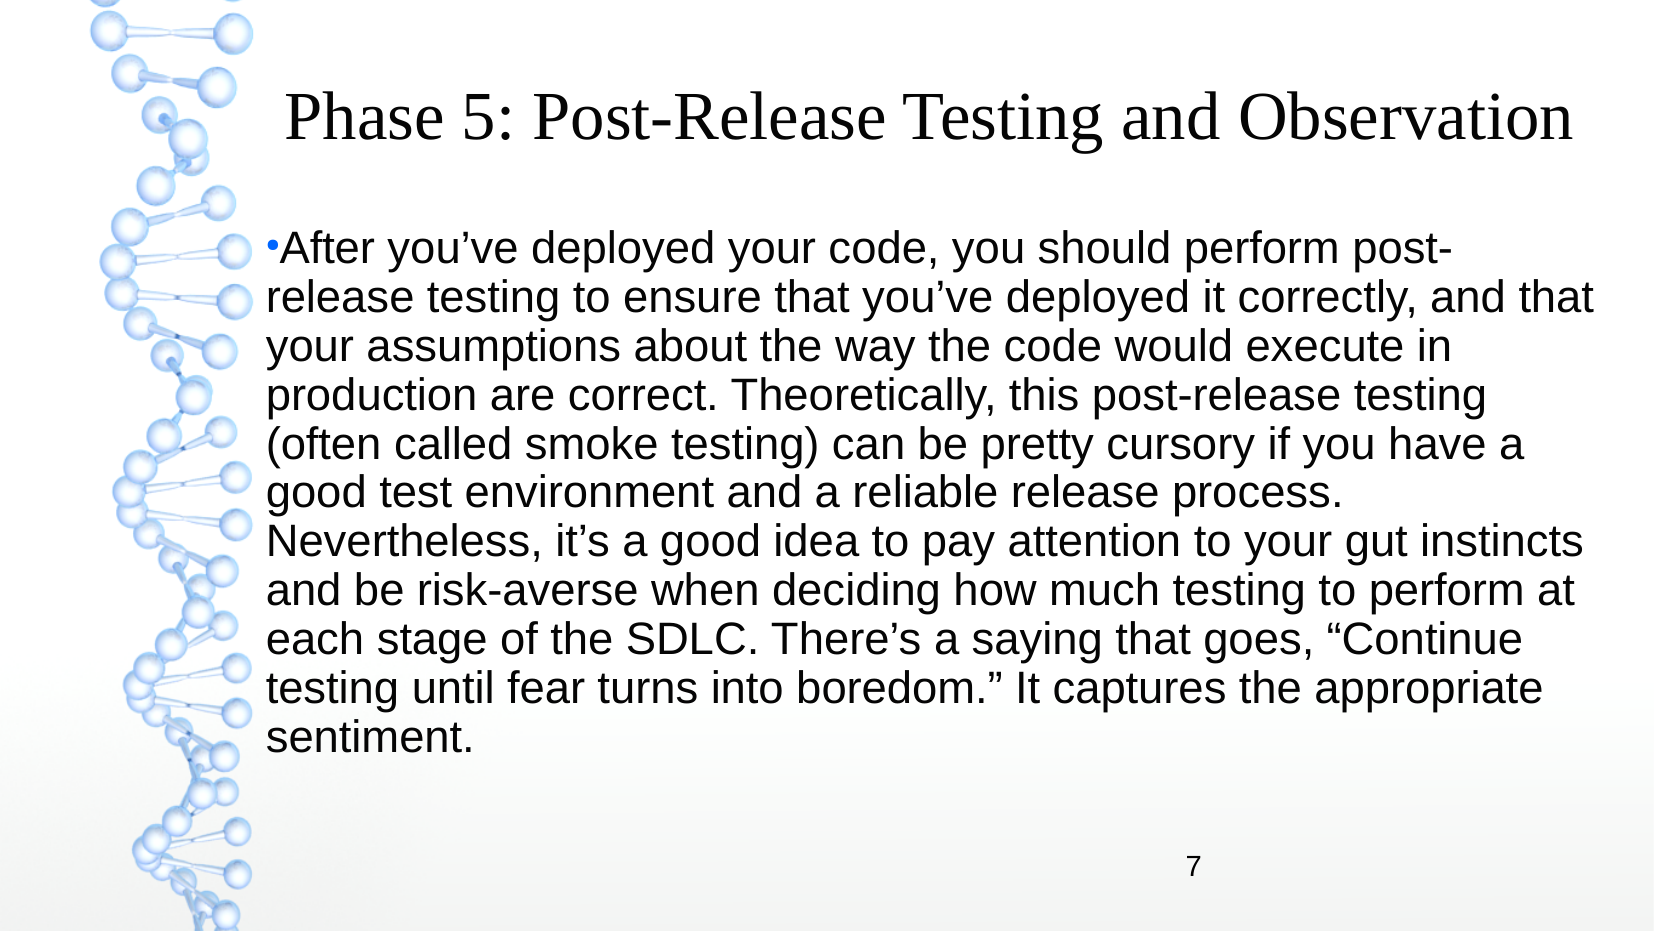

# Phase 5: Post-Release Testing and Observation
After you’ve deployed your code, you should perform post-release testing to ensure that you’ve deployed it correctly, and that your assumptions about the way the code would execute in production are correct. Theoretically, this post-release testing (often called smoke testing) can be pretty cursory if you have a good test environment and a reliable release process. Nevertheless, it’s a good idea to pay attention to your gut instincts and be risk-averse when deciding how much testing to perform at each stage of the SDLC. There’s a saying that goes, “Continue testing until fear turns into boredom.” It captures the appropriate sentiment.